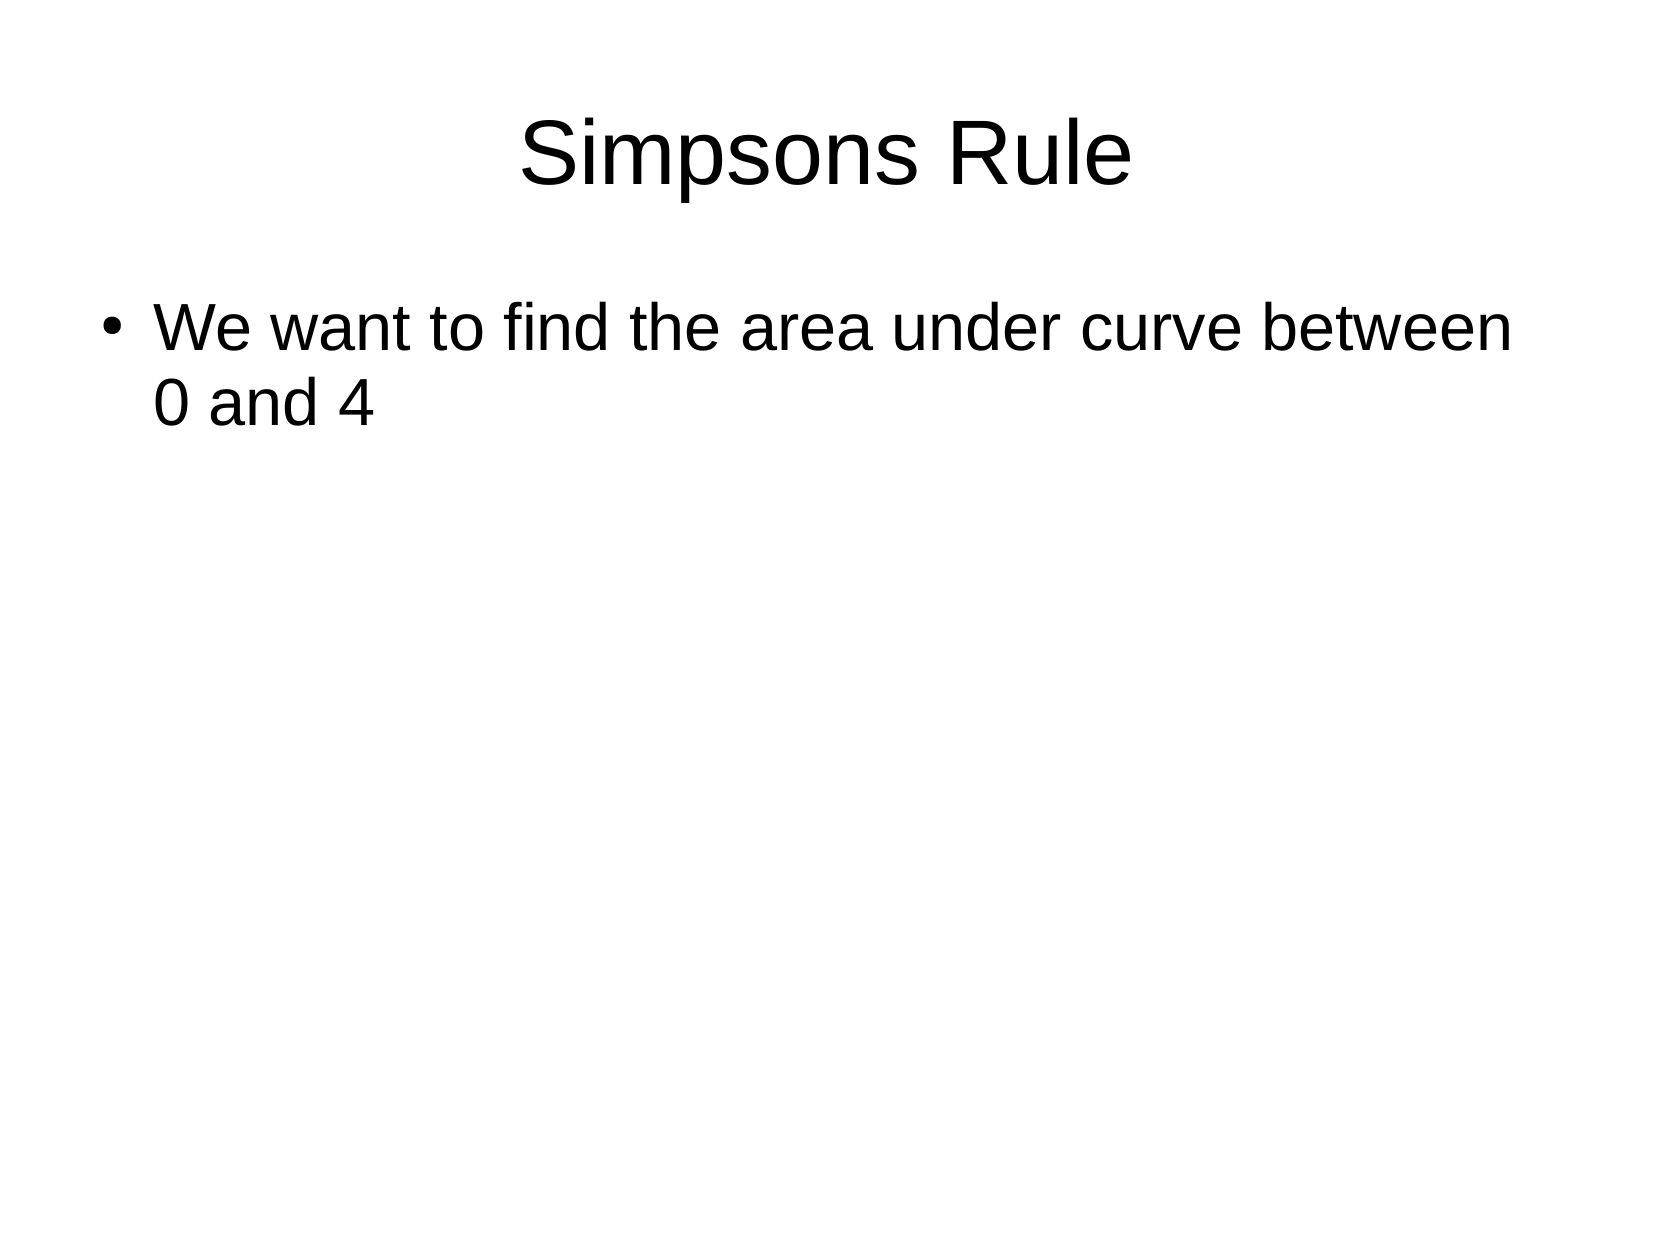

# Simpsons Rule
We want to find the area under curve between 0 and 4